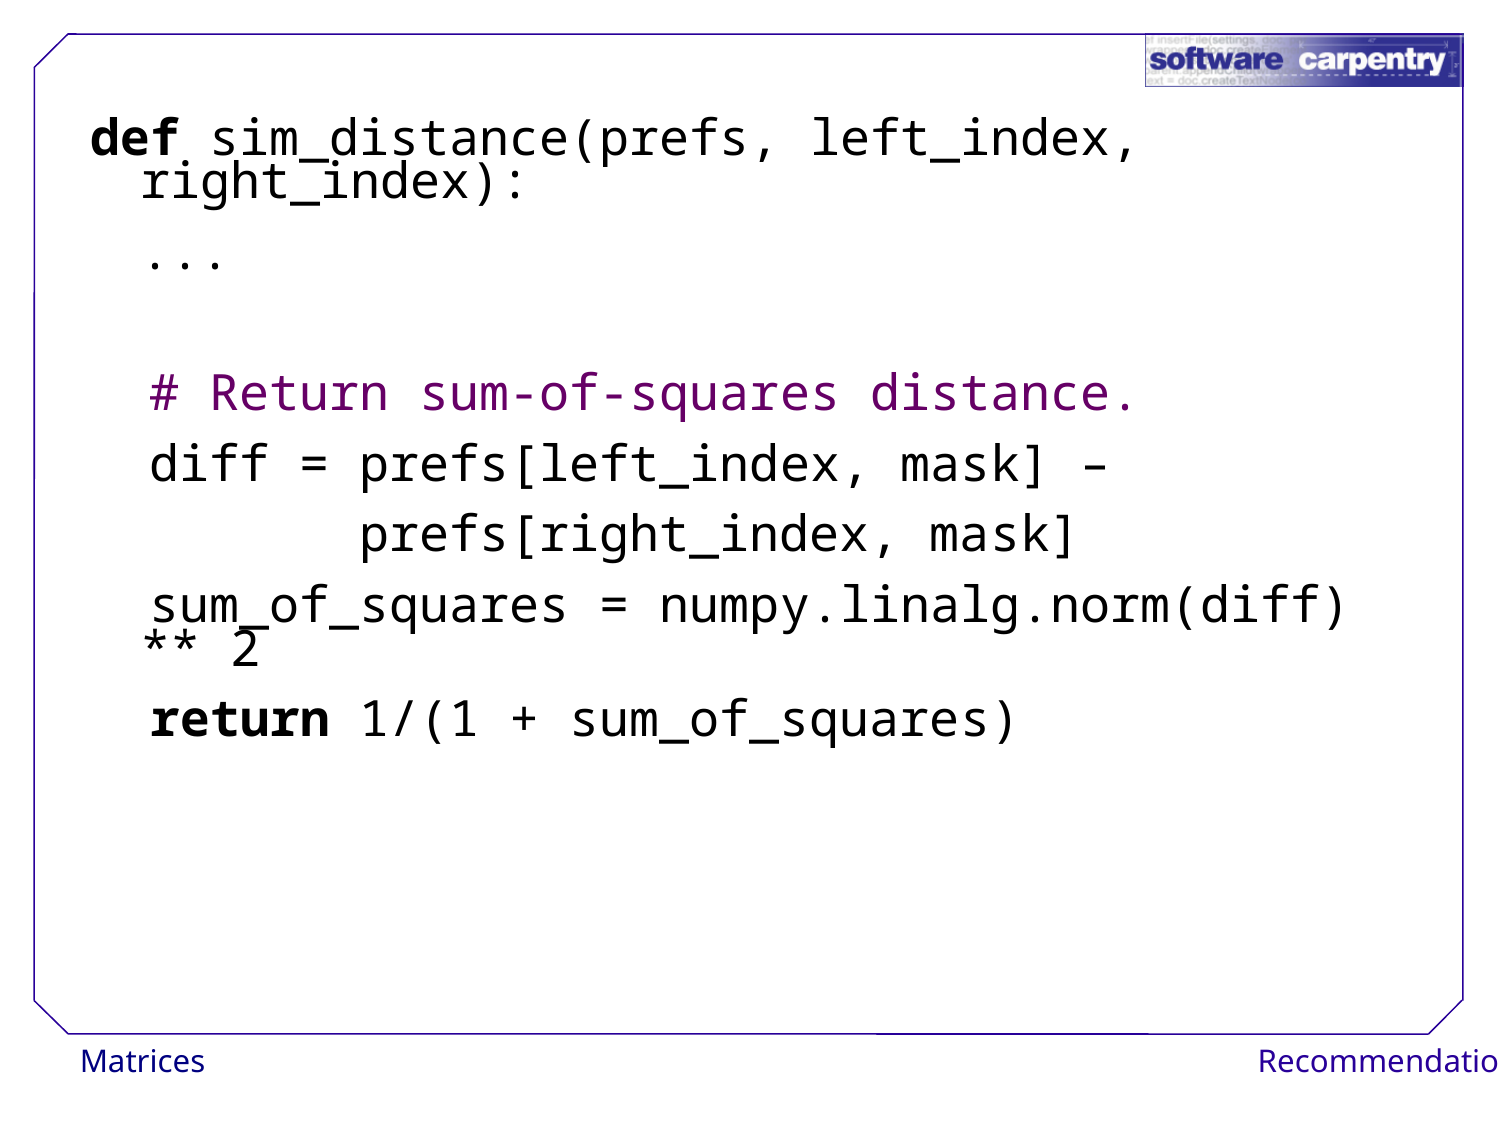

# def sim_distance(prefs, left_index, right_index):
	...
 # Return sum-of-squares distance.
 diff = prefs[left_index, mask] –
 prefs[right_index, mask]
 sum_of_squares = numpy.linalg.norm(diff) ** 2
 return 1/(1 + sum_of_squares)